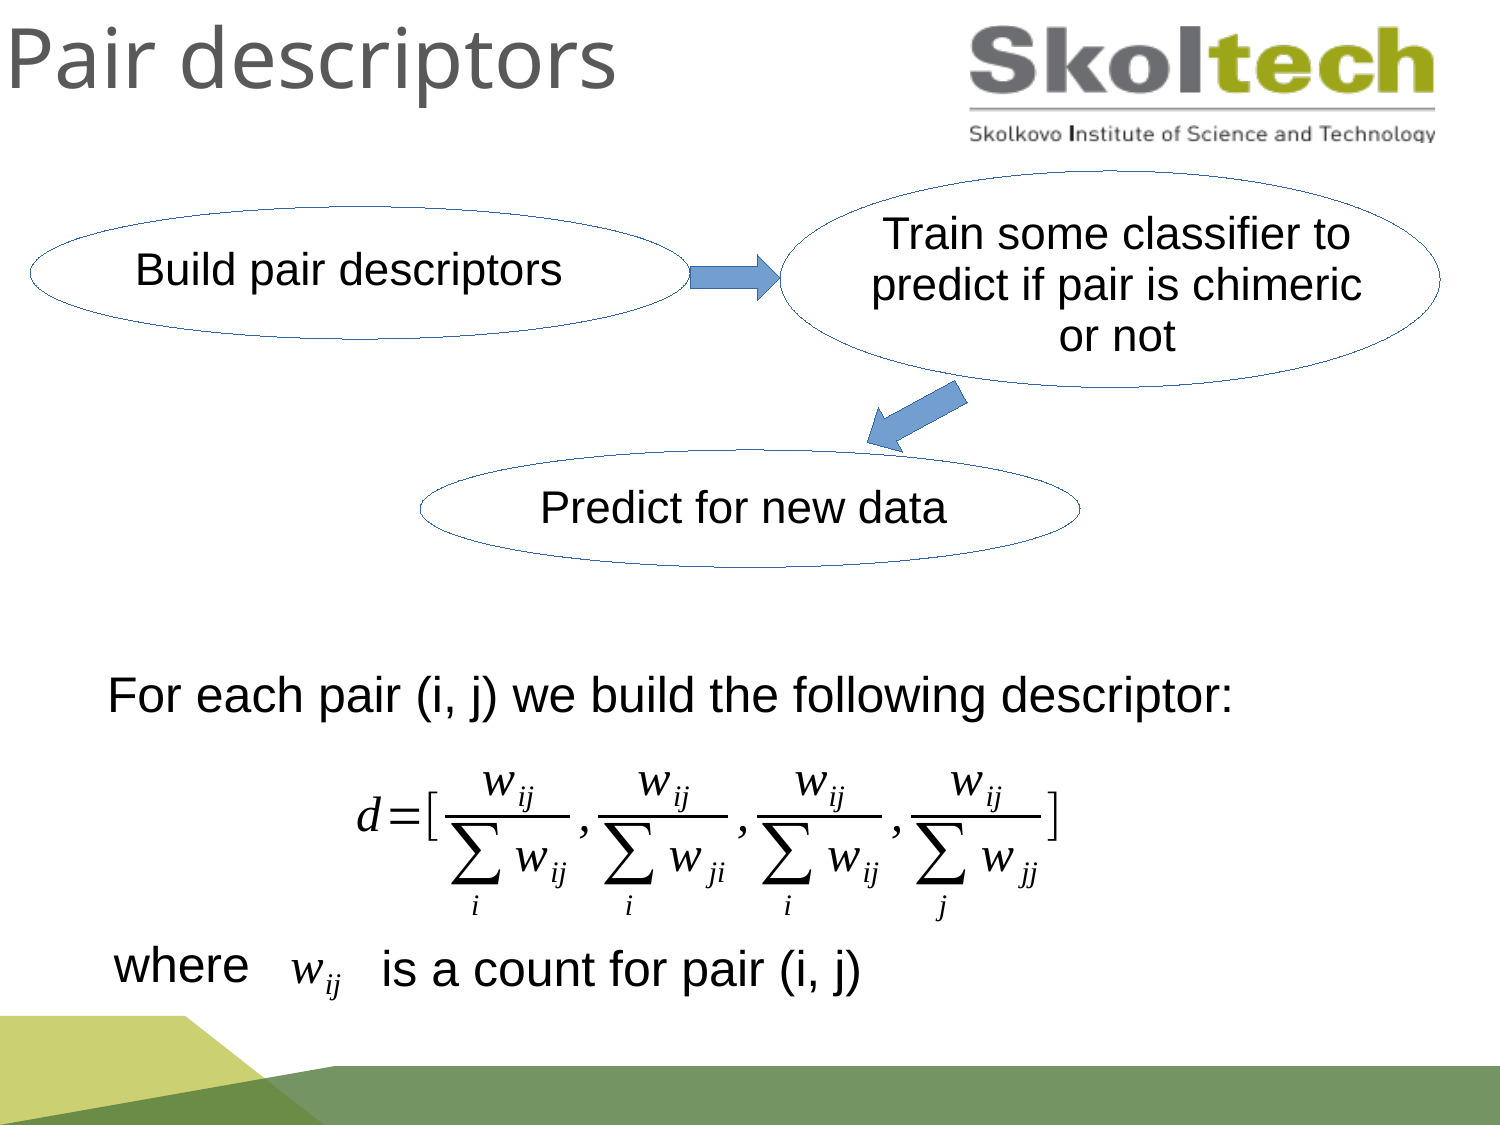

# Pair descriptors
Train some classifier to predict if pair is chimeric or not
Build pair descriptors
Predict for new data
For each pair (i, j) we build the following descriptor:
where
is a count for pair (i, j)